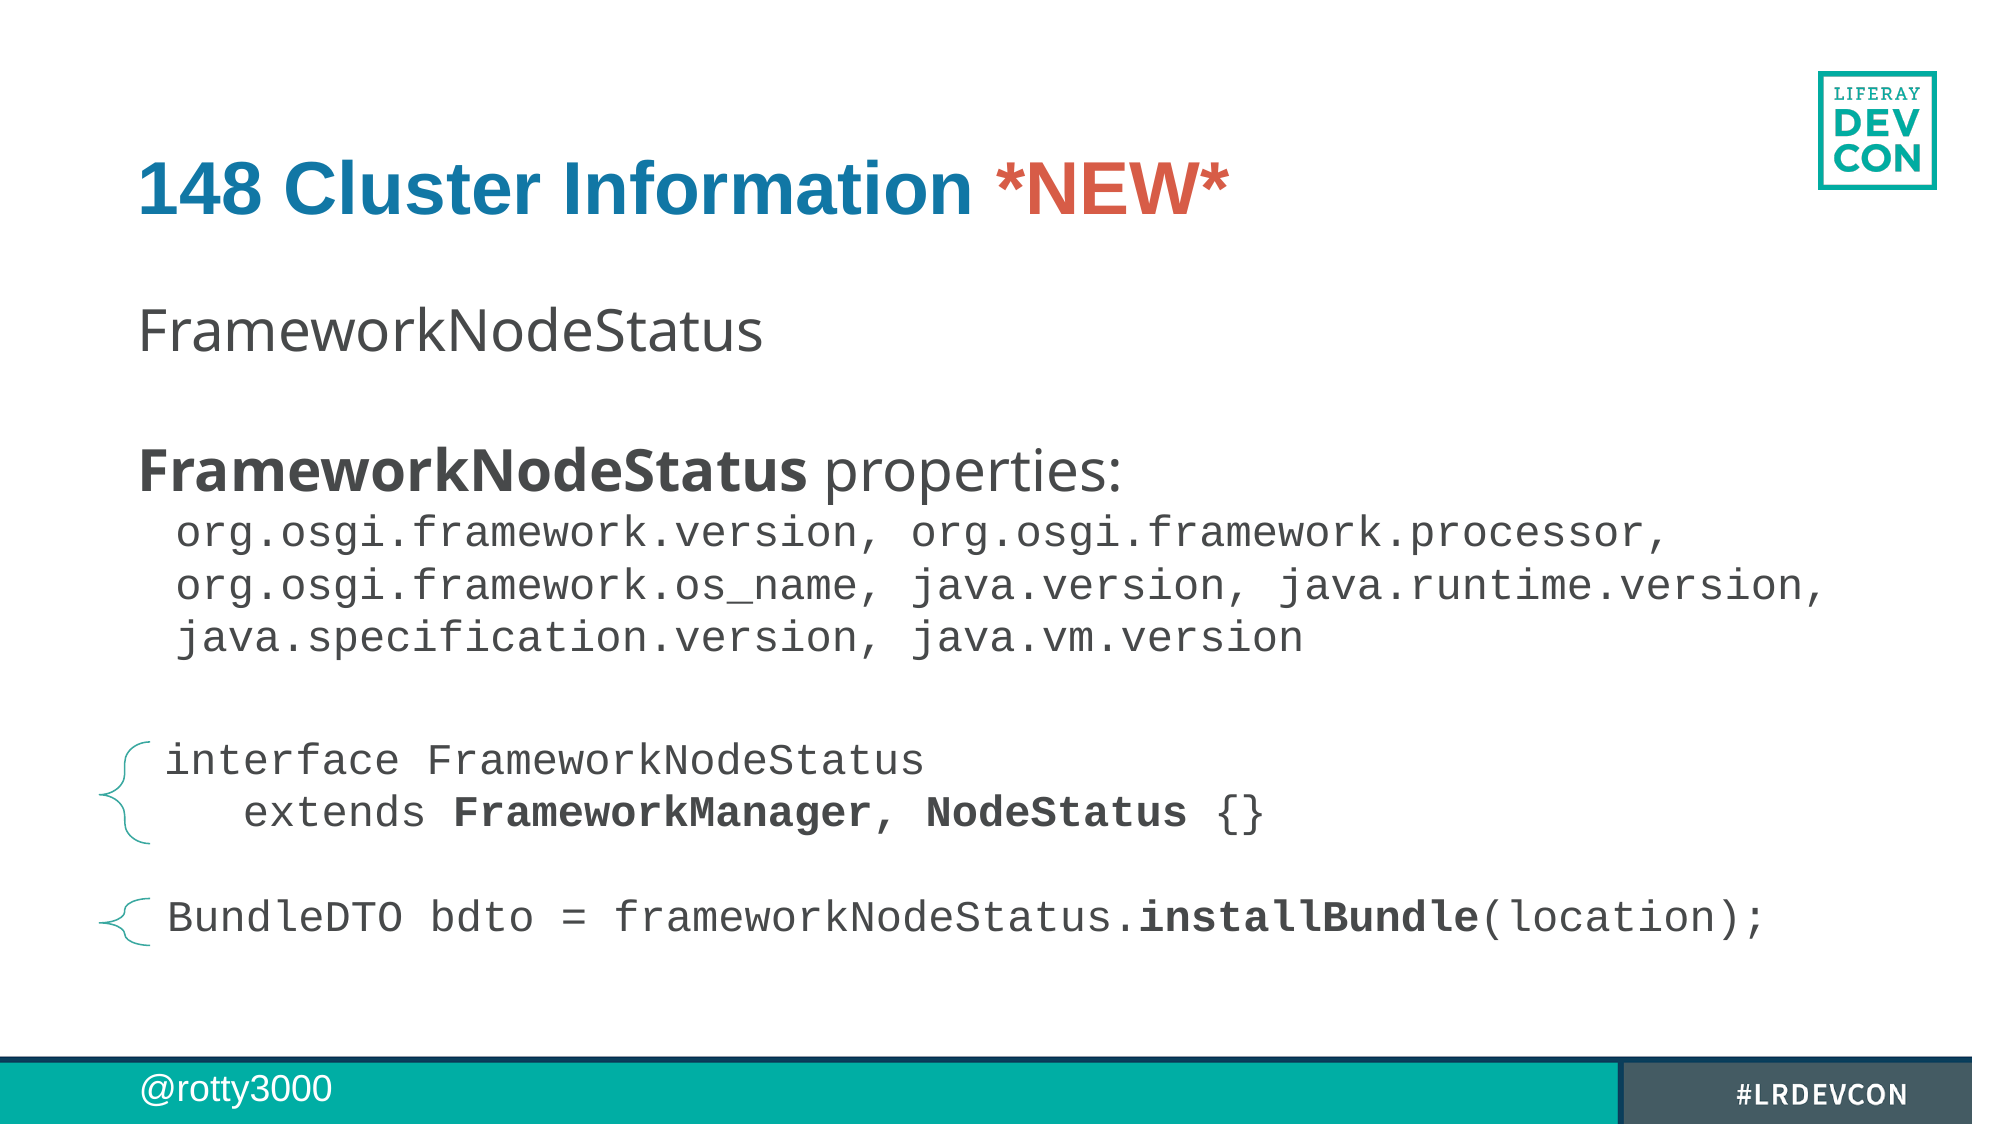

148 Cluster Information *NEW*
# FrameworkNodeStatus
FrameworkNodeStatus properties: org.osgi.framework.version, org.osgi.framework.processor, org.osgi.framework.os_name, java.version, java.runtime.version, java.specification.version, java.vm.version
 interface FrameworkNodeStatus
 extends FrameworkManager, NodeStatus {}
BundleDTO bdto = frameworkNodeStatus.installBundle(location);
@rotty3000